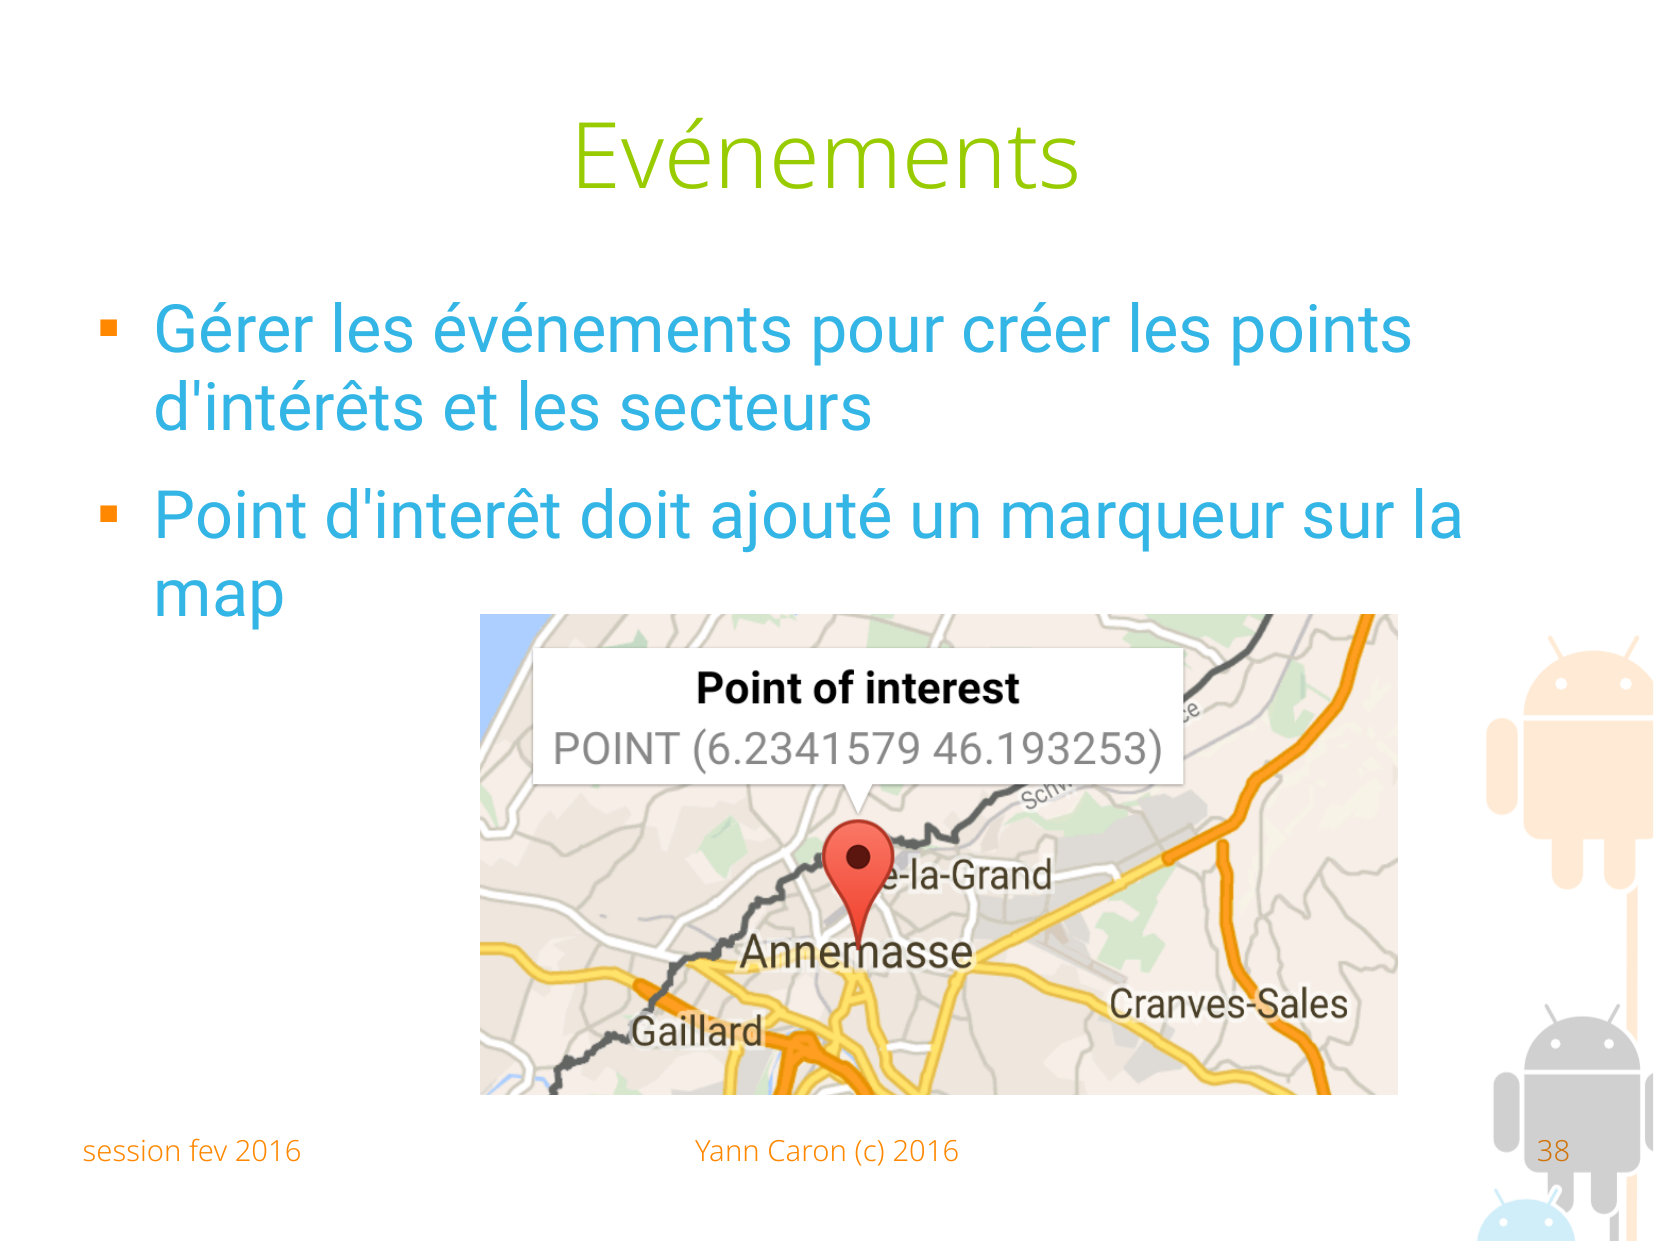

# Evénements
Gérer les événements pour créer les points d'intérêts et les secteurs
Point d'interêt doit ajouté un marqueur sur la map
session fev 2016
Yann Caron (c) 2016
38